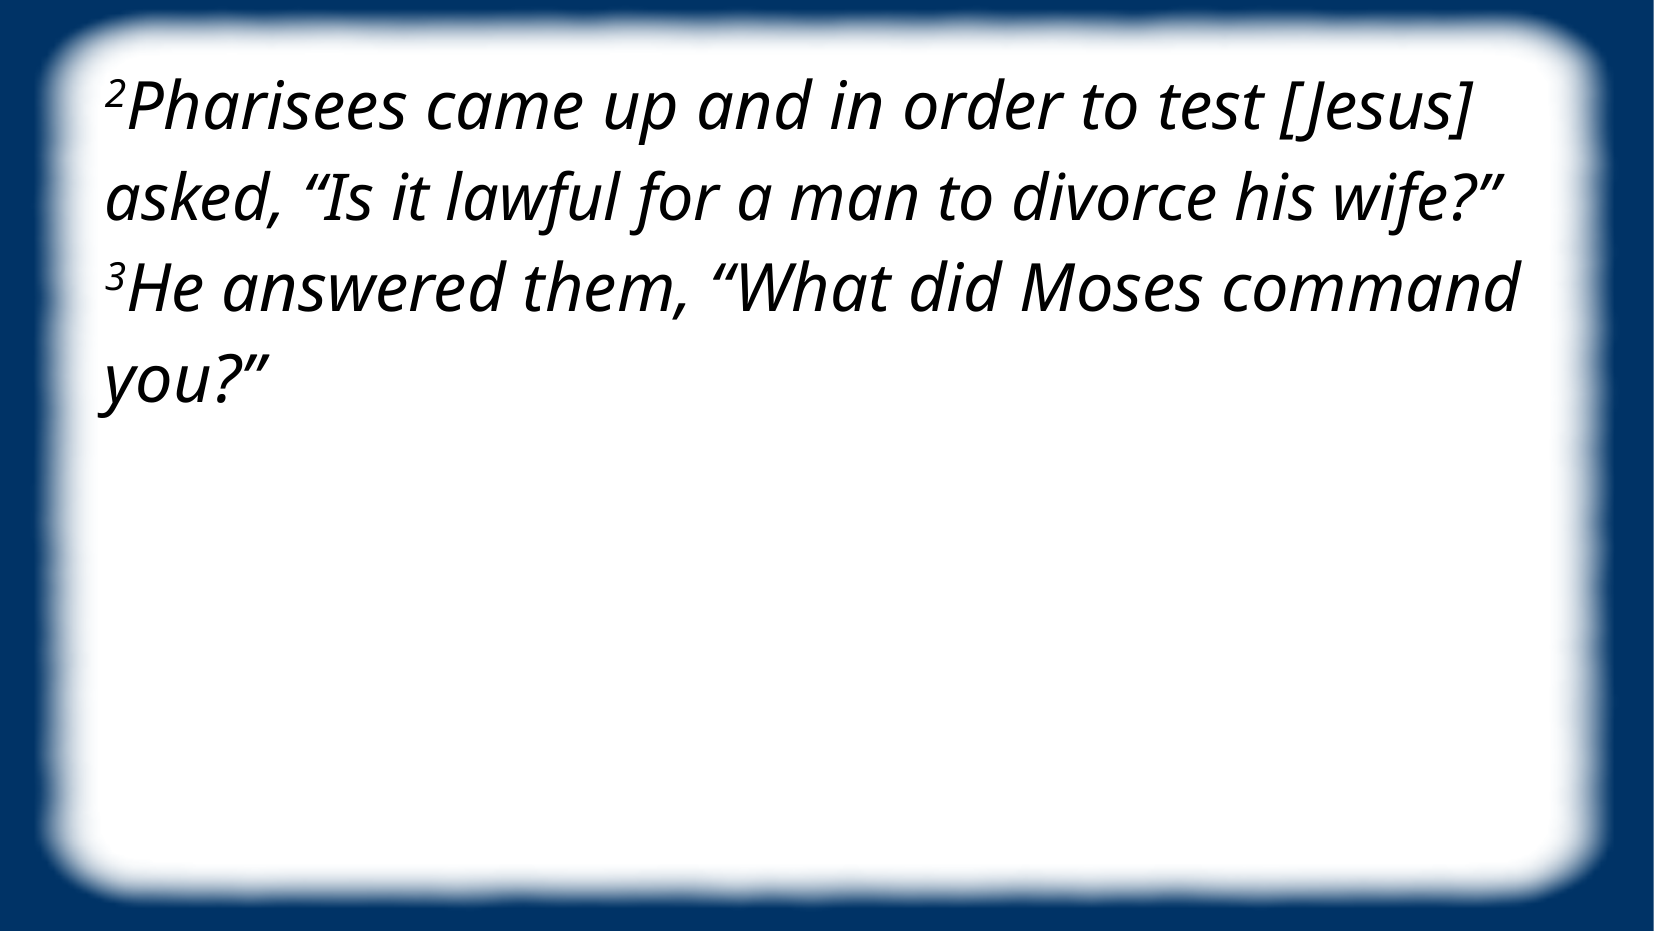

2Pharisees came up and in order to test [Jesus] asked, “Is it lawful for a man to divorce his wife?”
3He answered them, “What did Moses command you?”